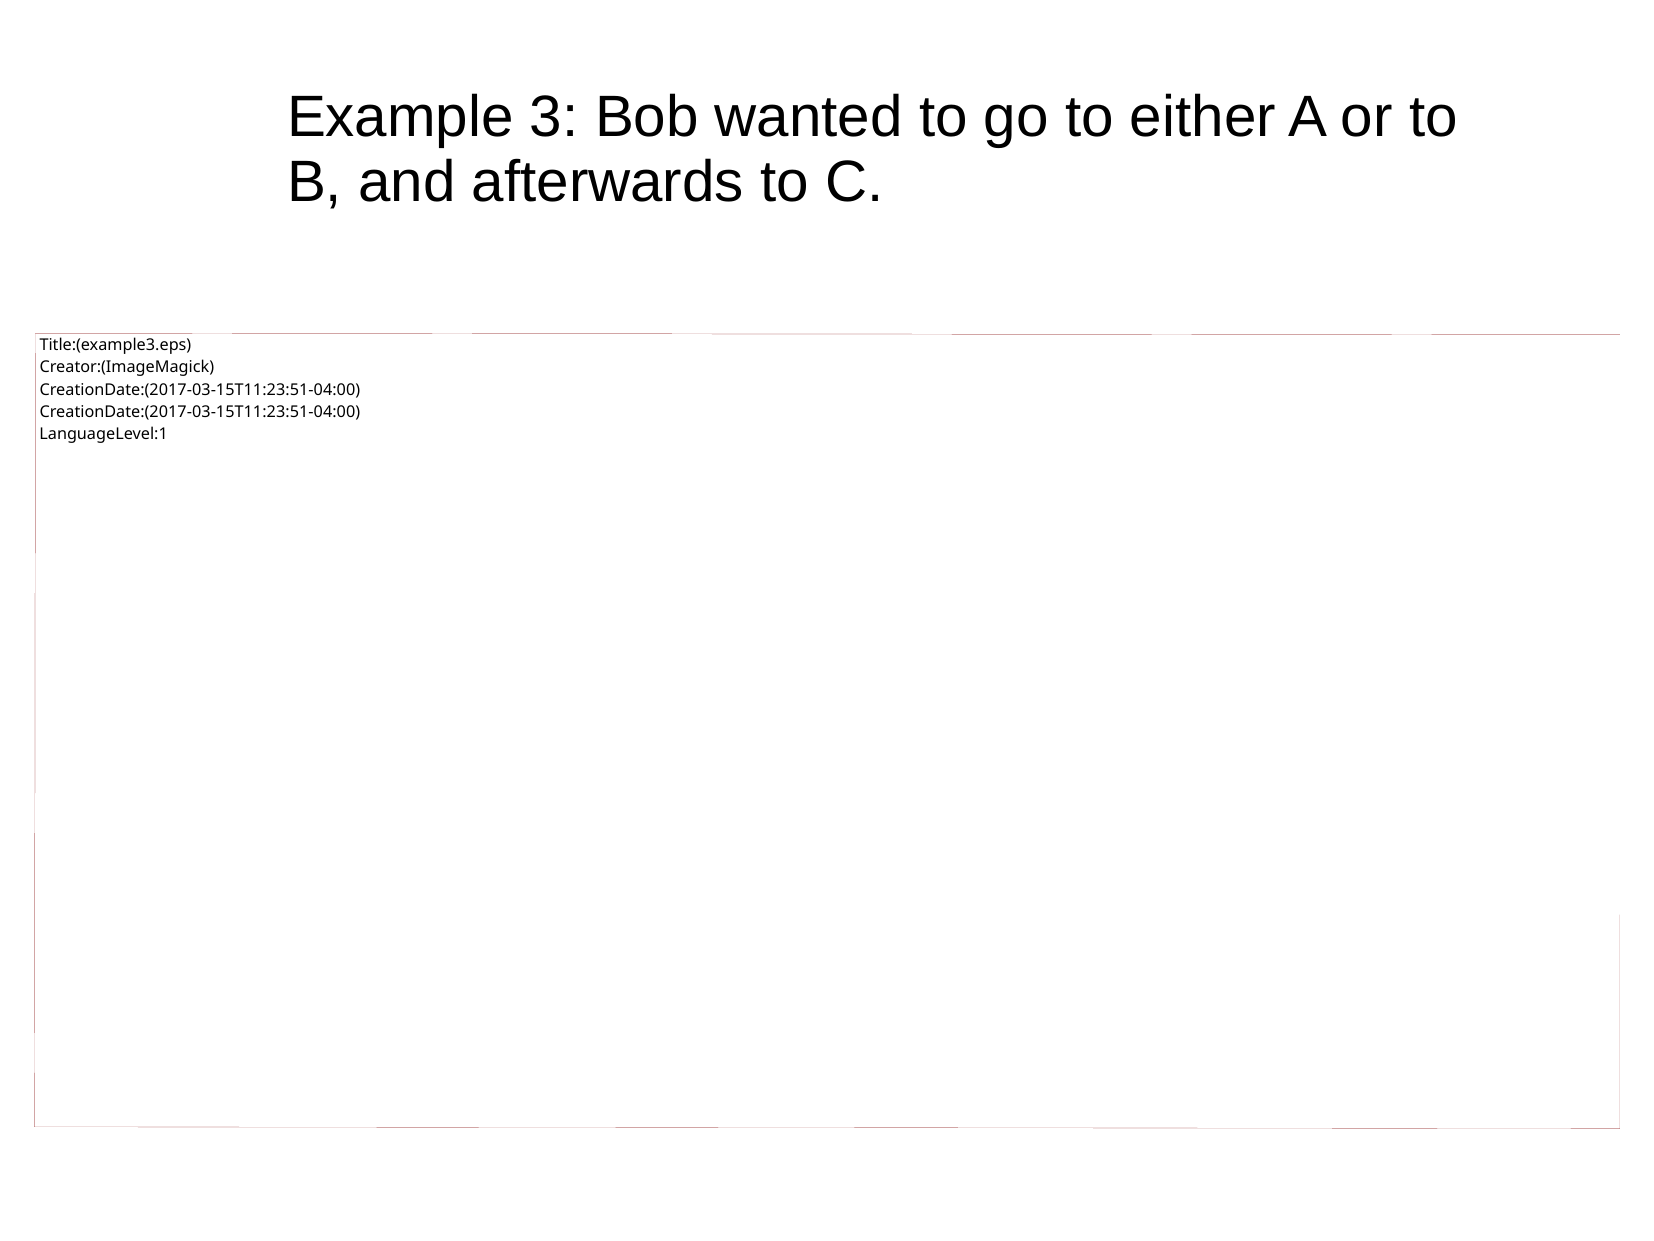

Example 3: Bob wanted to go to either A or to B, and afterwards to C.